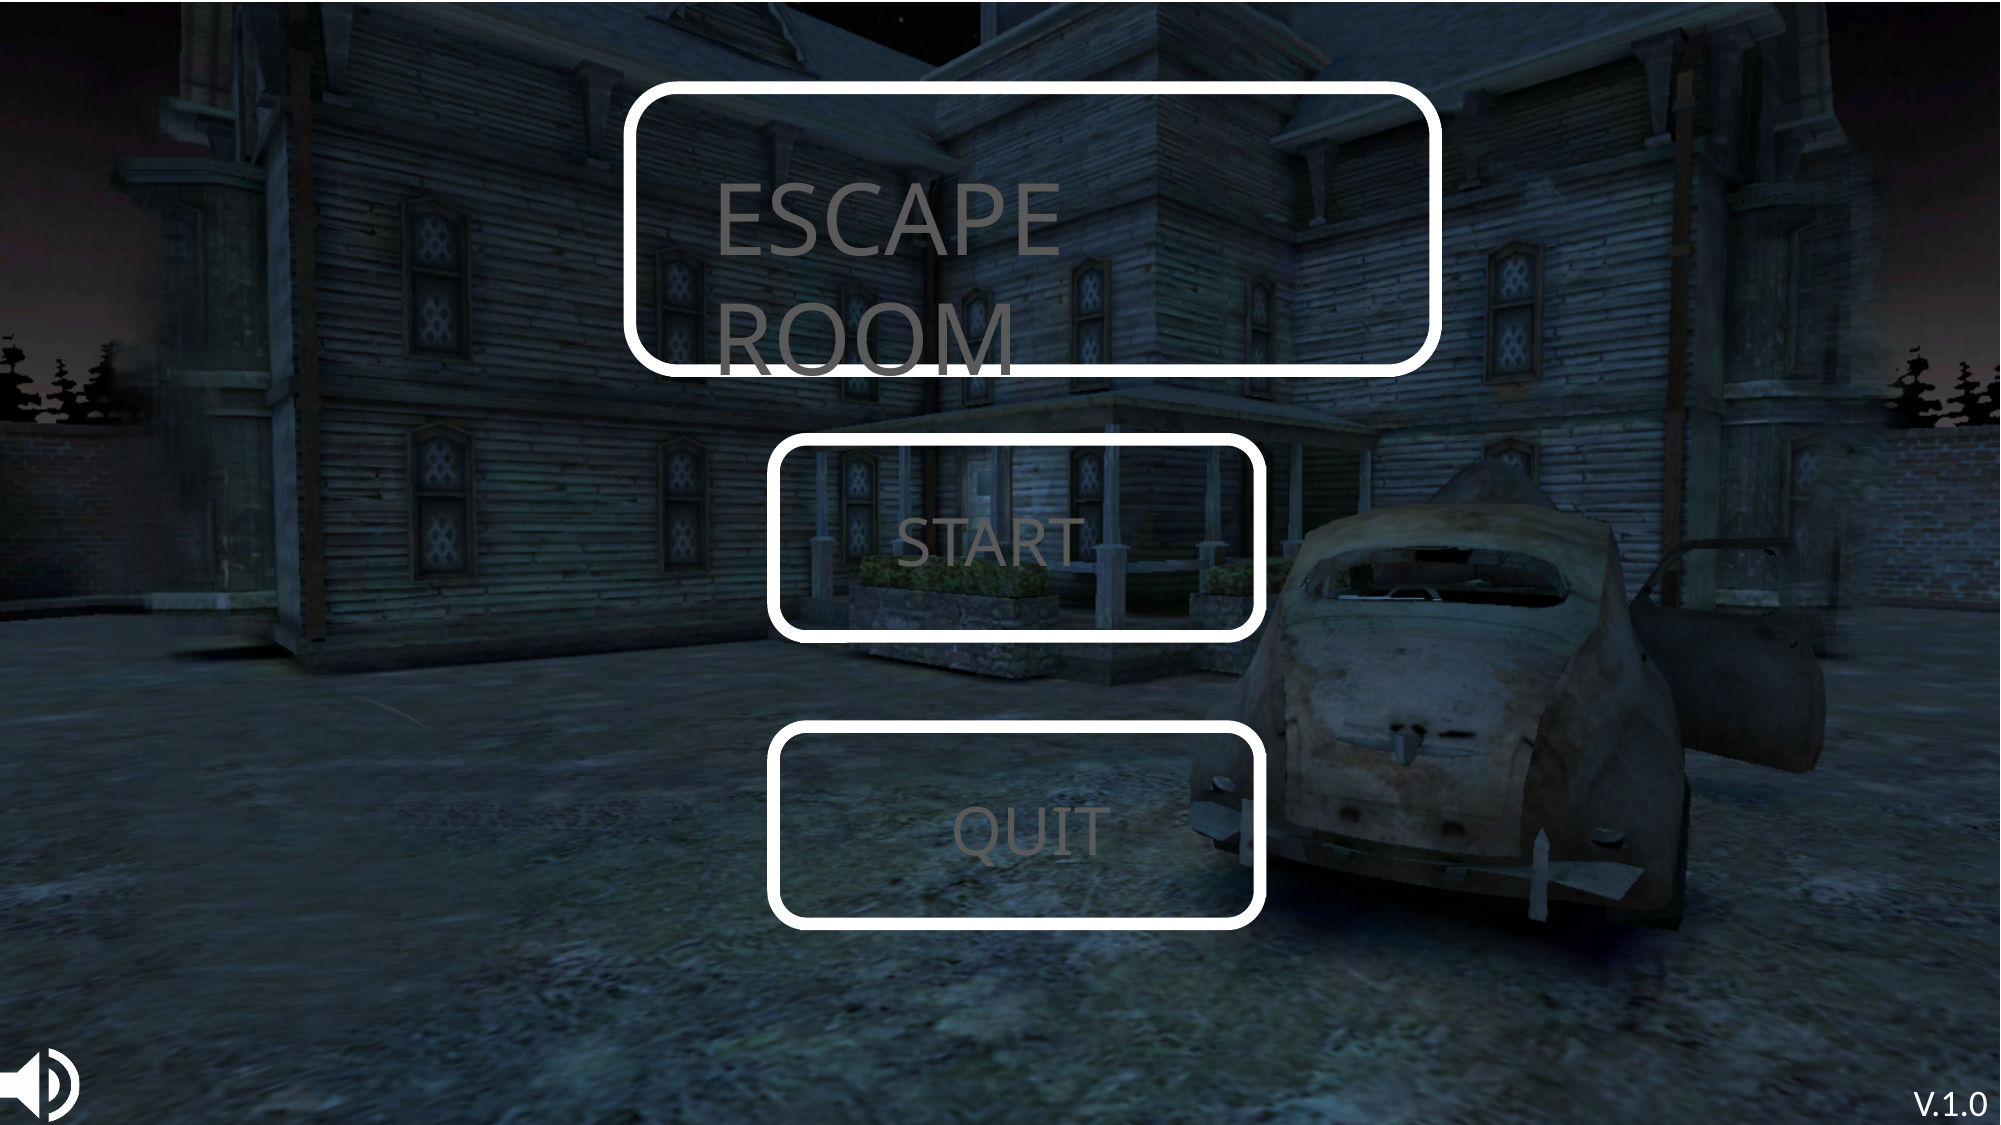

ESCAPE ROOM
# game
START
QUIT
V.1.0